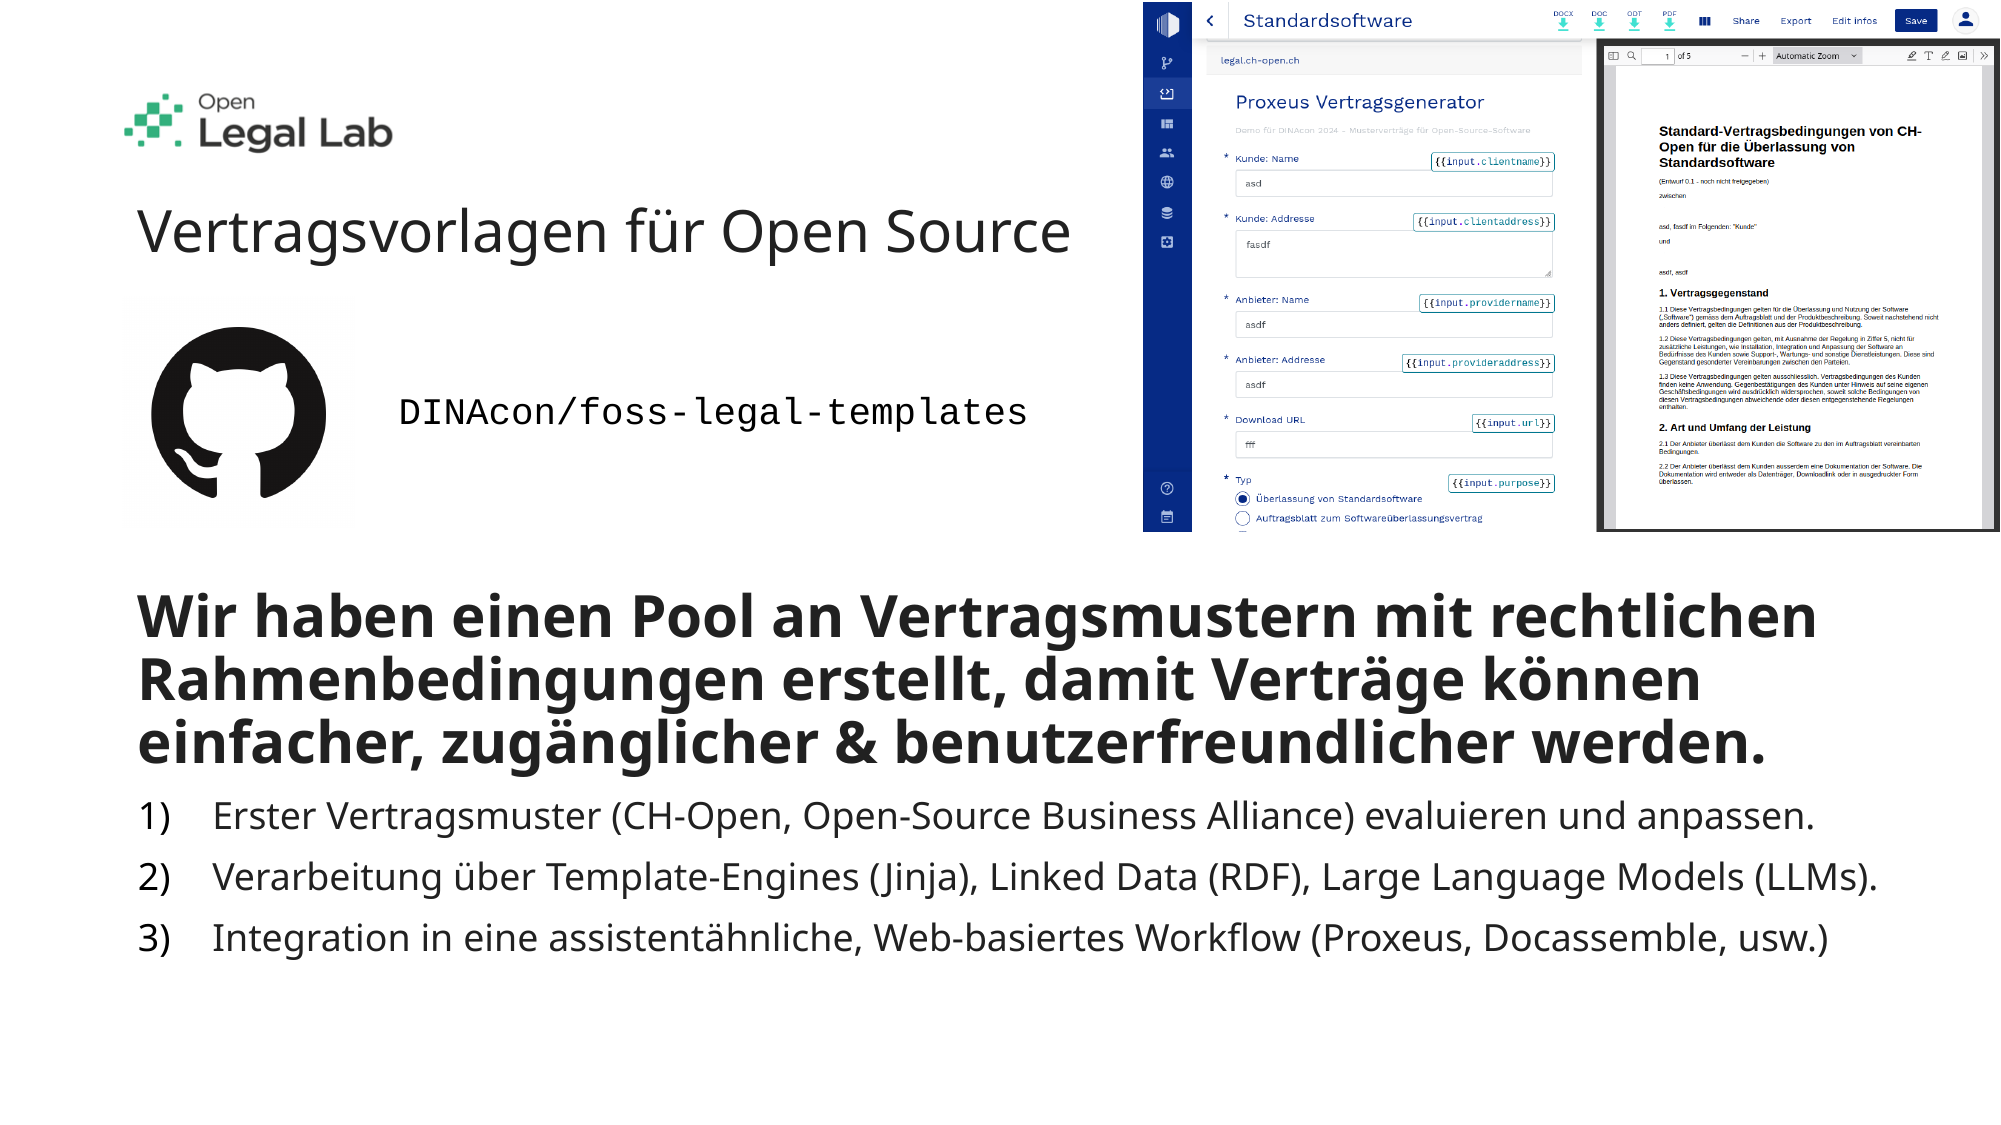

# Vertragsvorlagen für Open Source
Wir haben einen Pool an Vertragsmustern mit rechtlichen
Rahmenbedingungen erstellt, damit Verträge können
einfacher, zugänglicher & benutzerfreundlicher werden.
 Erster Vertragsmuster (CH-Open, Open-Source Business Alliance) evaluieren und anpassen.
 Verarbeitung über Template-Engines (Jinja), Linked Data (RDF), Large Language Models (LLMs).
 Integration in eine assistentähnliche, Web-basiertes Workflow (Proxeus, Docassemble, usw.)
DINAcon/foss-legal-templates